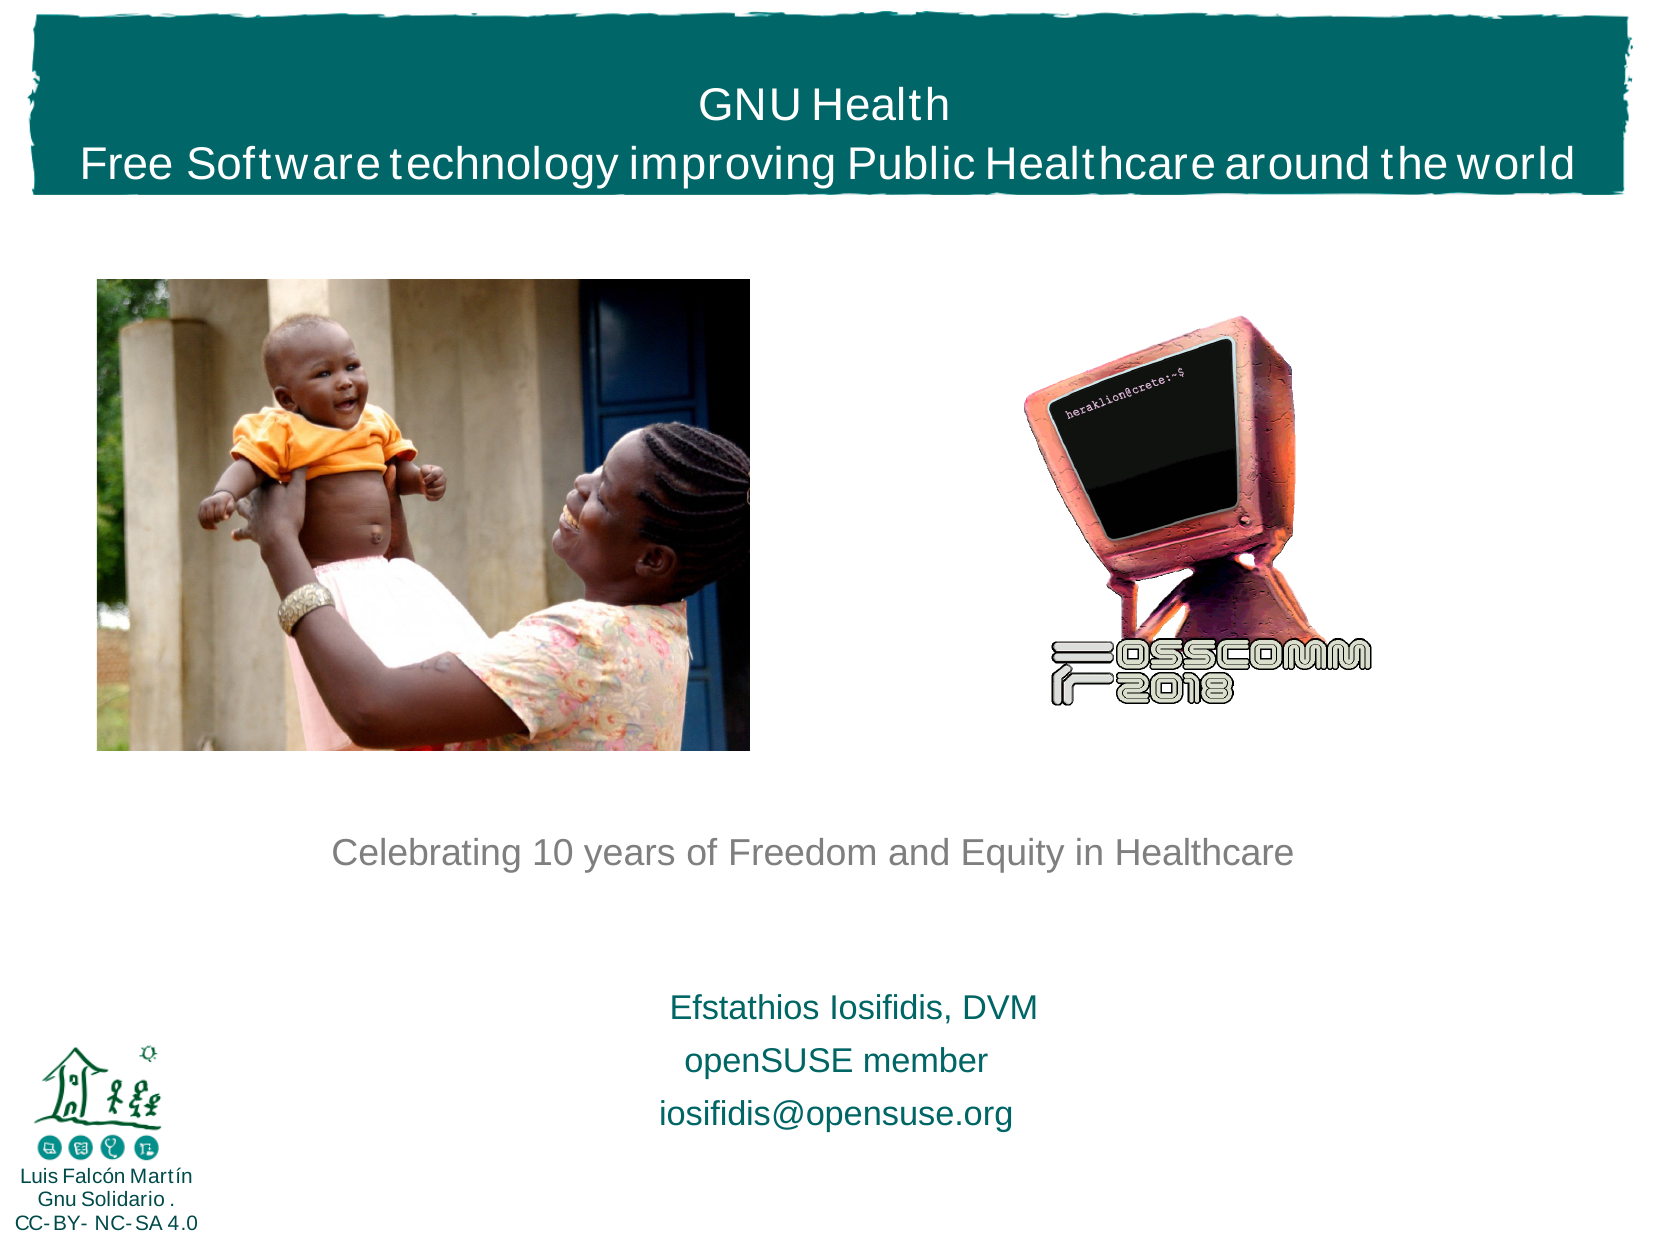

# GNUHealth
Free SoftwaretechnologyimprovingPublicHealthcarearoundtheworld
Celebrating 10 years of Freedom and Equity in Healthcare
Efstathios Iosifidis, DVM
openSUSE member
iosifidis@opensuse.org
LuisFalcónMartín
GnuSolidario.
CC-BY-NC-SA4.0